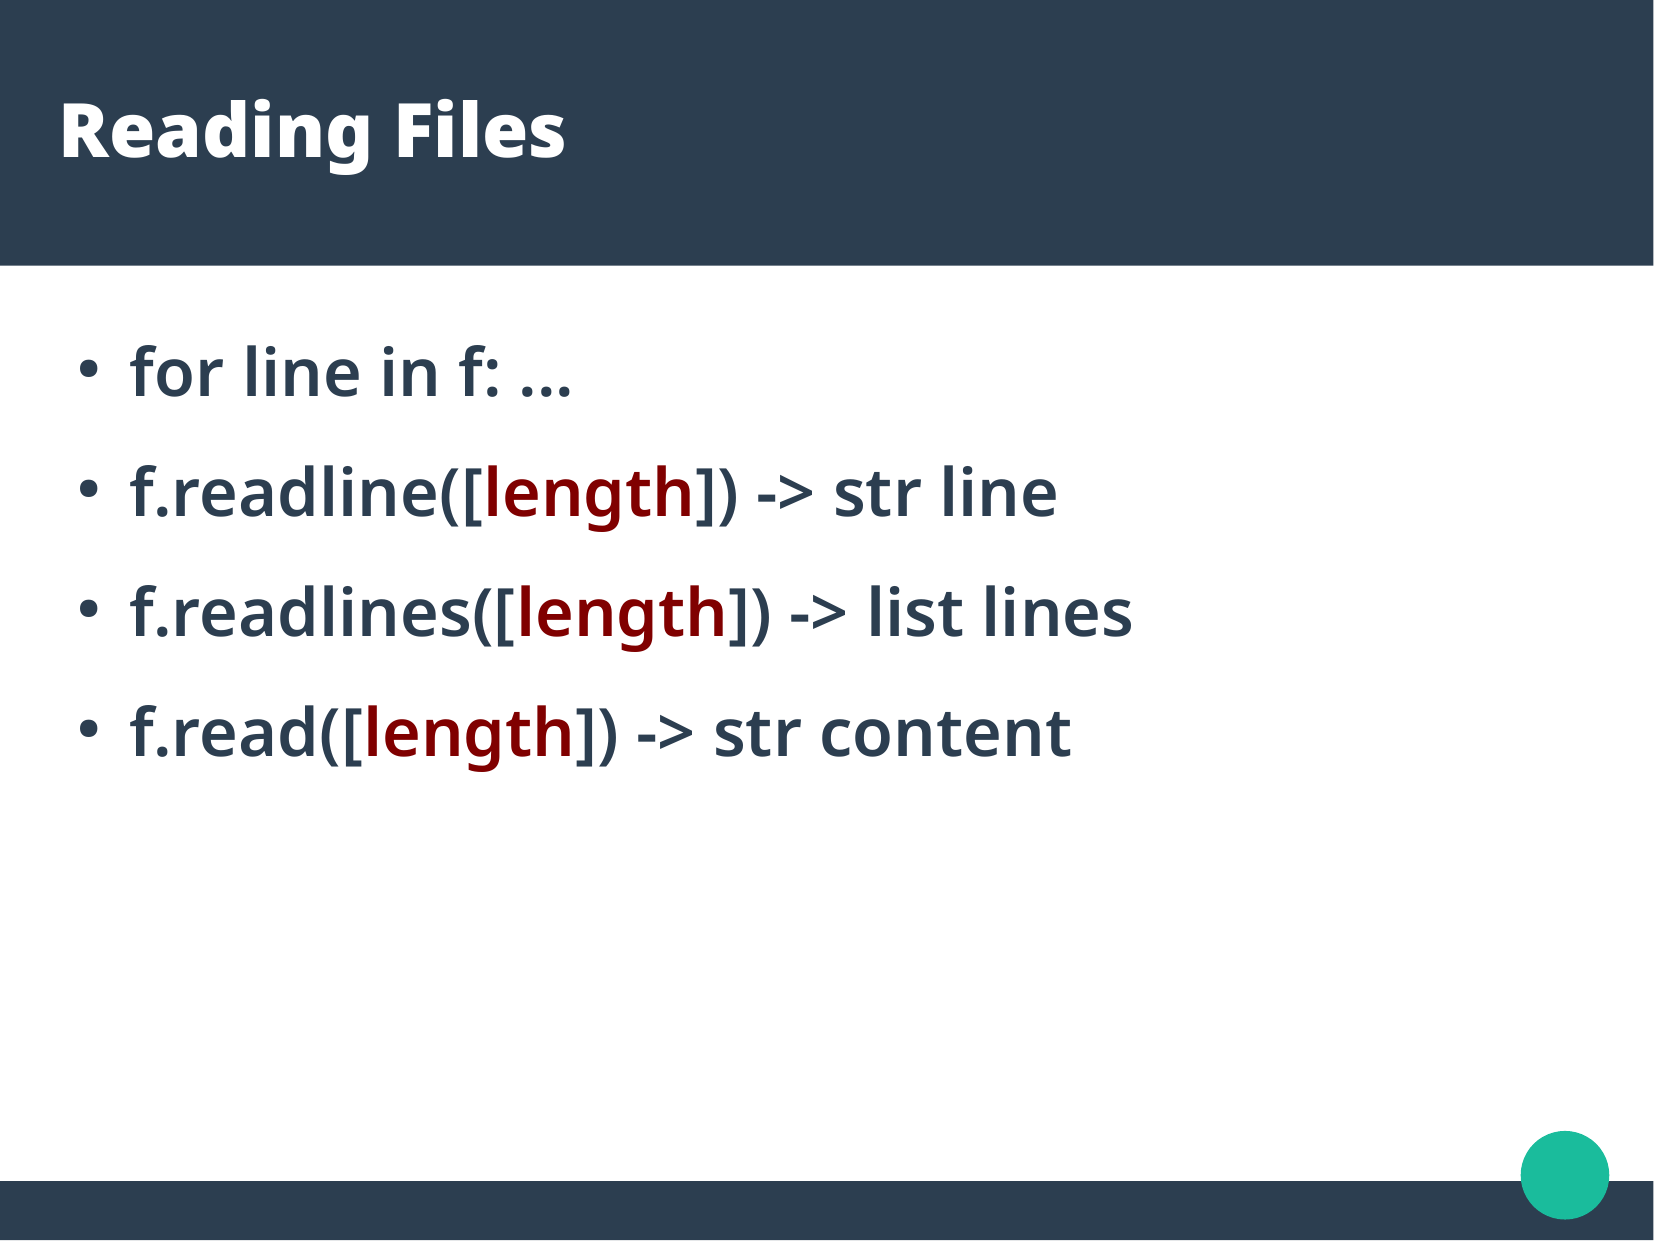

# Reading Files
for line in f: ...
f.readline([length]) -> str line
f.readlines([length]) -> list lines
f.read([length]) -> str content